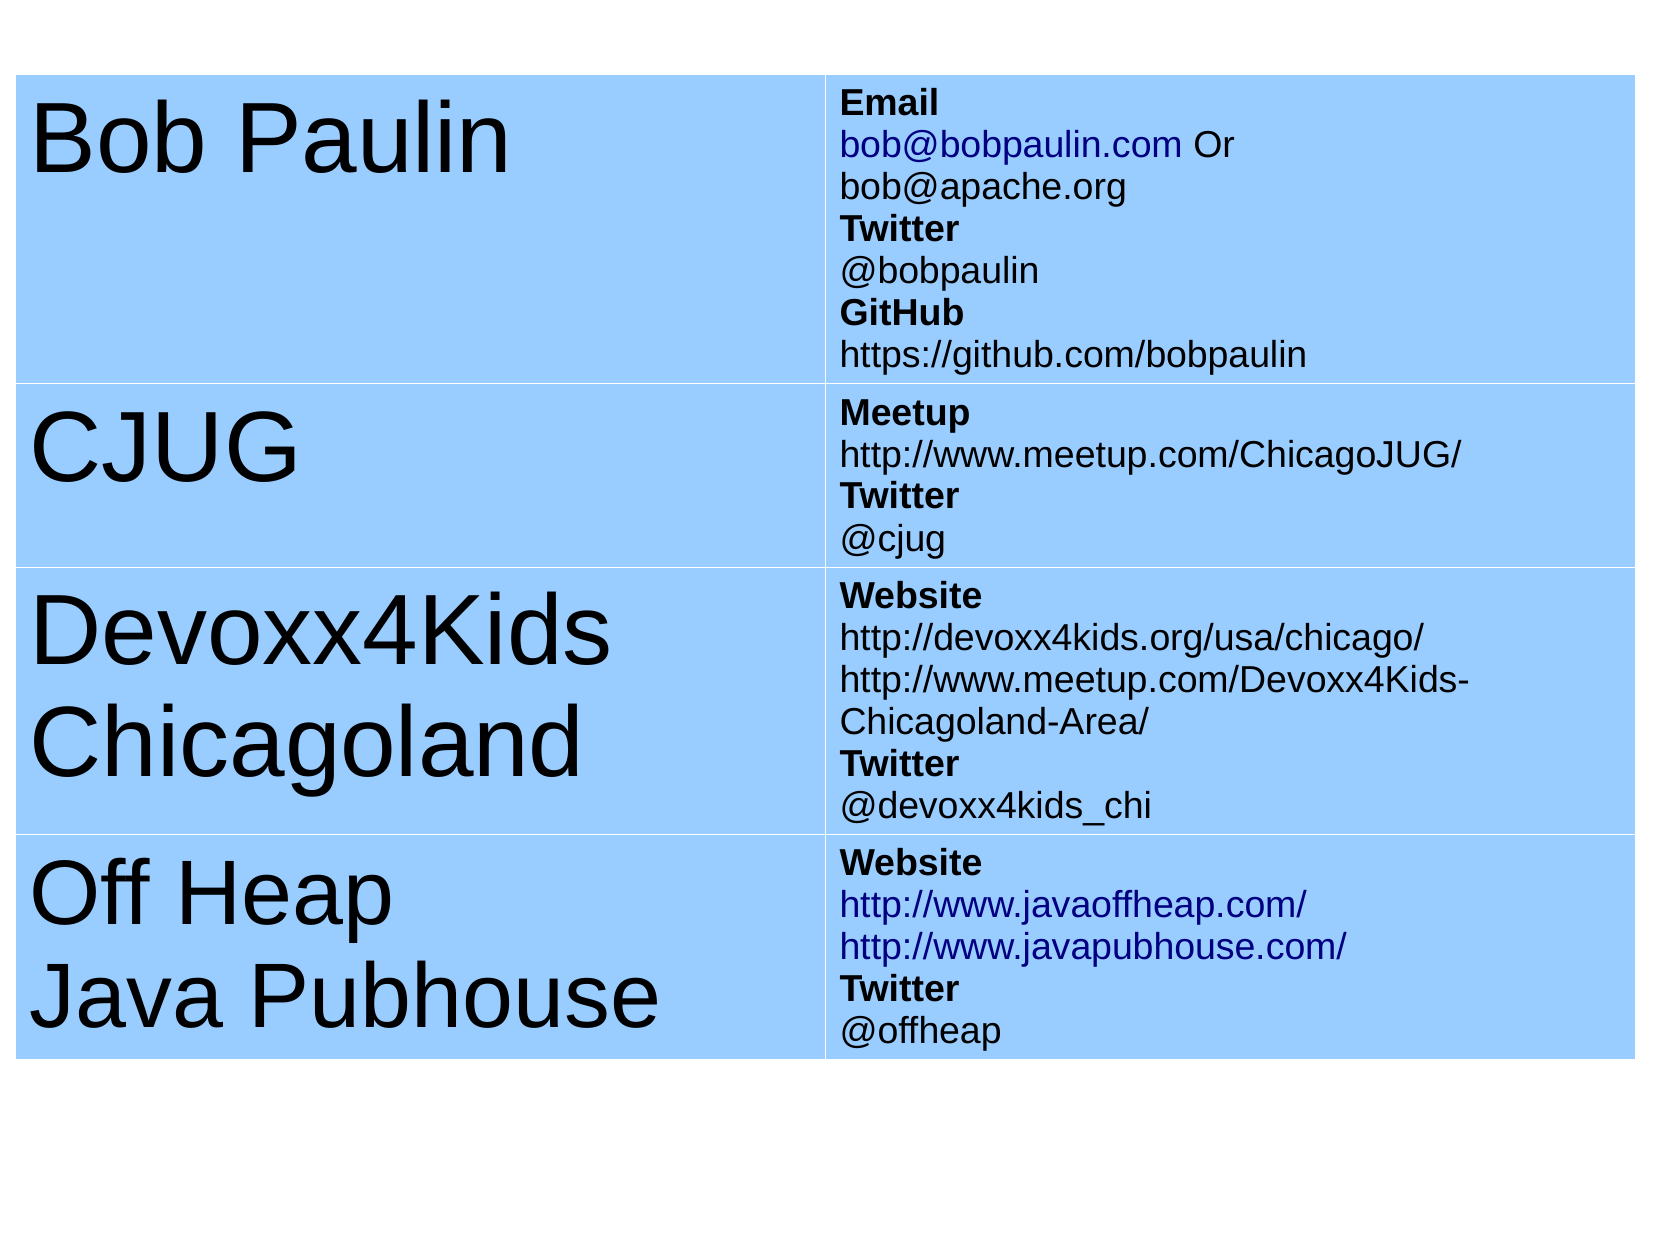

| Bob Paulin | Email bob@bobpaulin.com Or bob@apache.org Twitter @bobpaulin GitHub https://github.com/bobpaulin |
| --- | --- |
| CJUG | Meetup http://www.meetup.com/ChicagoJUG/ Twitter @cjug |
| Devoxx4Kids Chicagoland | Website http://devoxx4kids.org/usa/chicago/ http://www.meetup.com/Devoxx4Kids- Chicagoland-Area/ Twitter @devoxx4kids\_chi |
| Off Heap Java Pubhouse | Website http://www.javaoffheap.com/ http://www.javapubhouse.com/ Twitter @offheap |